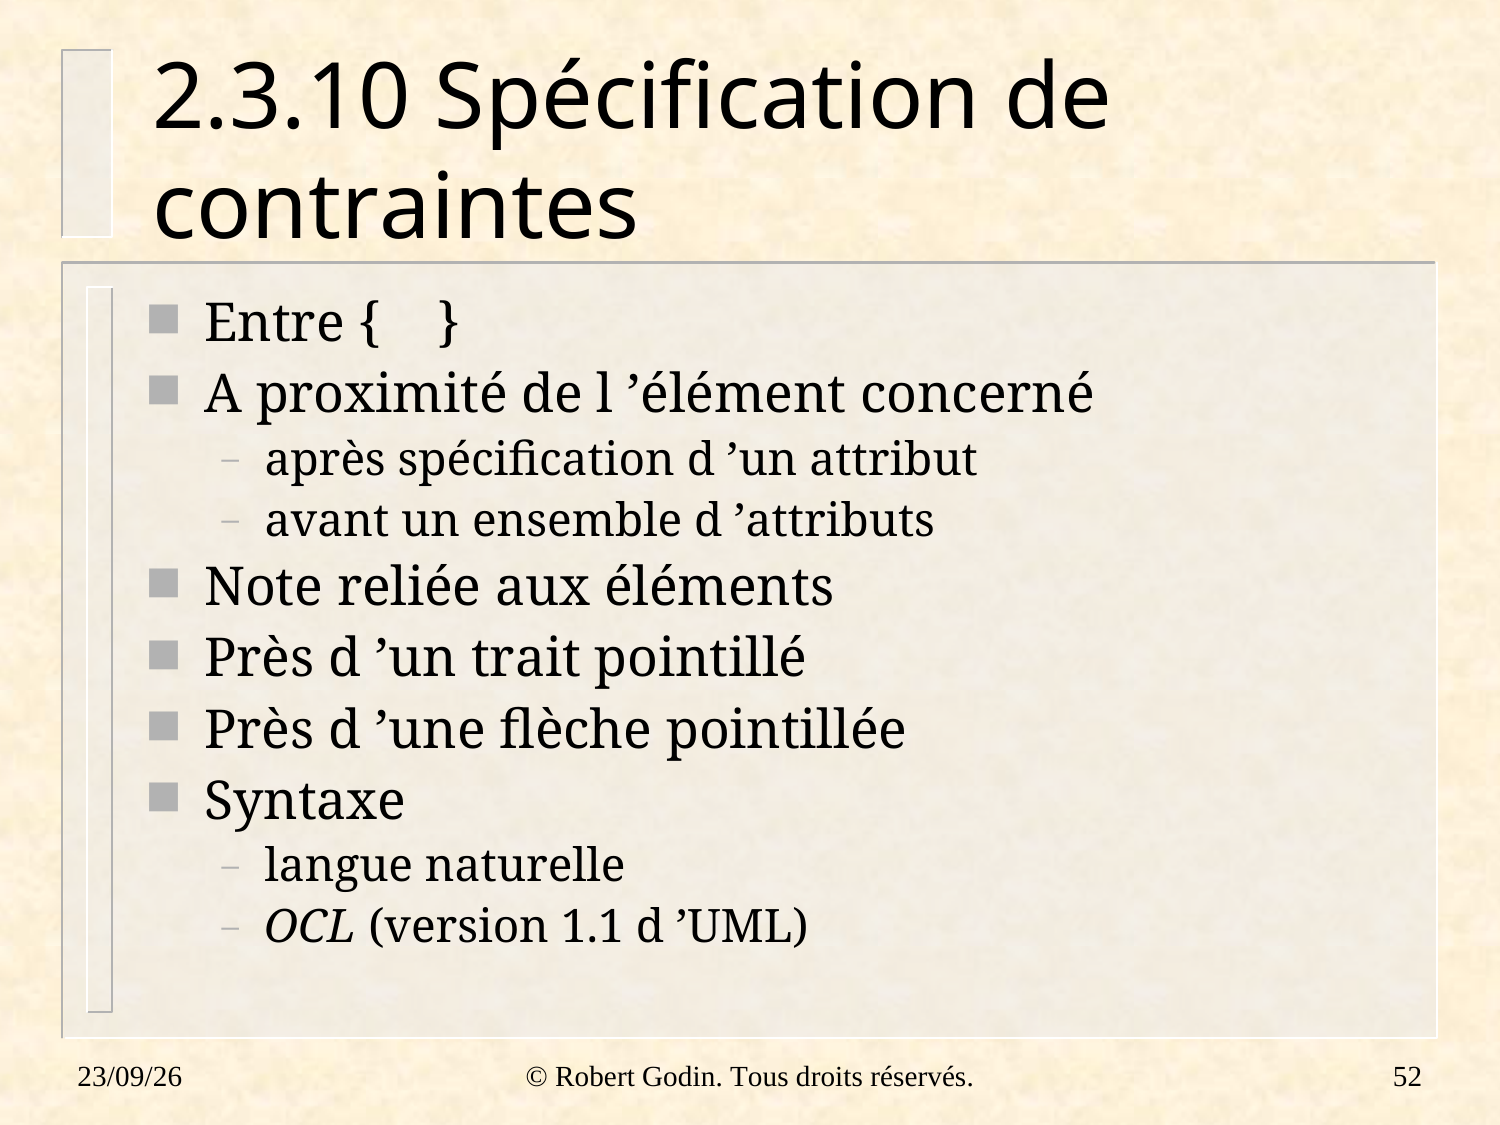

# 2.3.10 Spécification de contraintes
Entre { }
A proximité de l ’élément concerné
après spécification d ’un attribut
avant un ensemble d ’attributs
Note reliée aux éléments
Près d ’un trait pointillé
Près d ’une flèche pointillée
Syntaxe
langue naturelle
OCL (version 1.1 d ’UML)
© Robert Godin. Tous droits réservés.